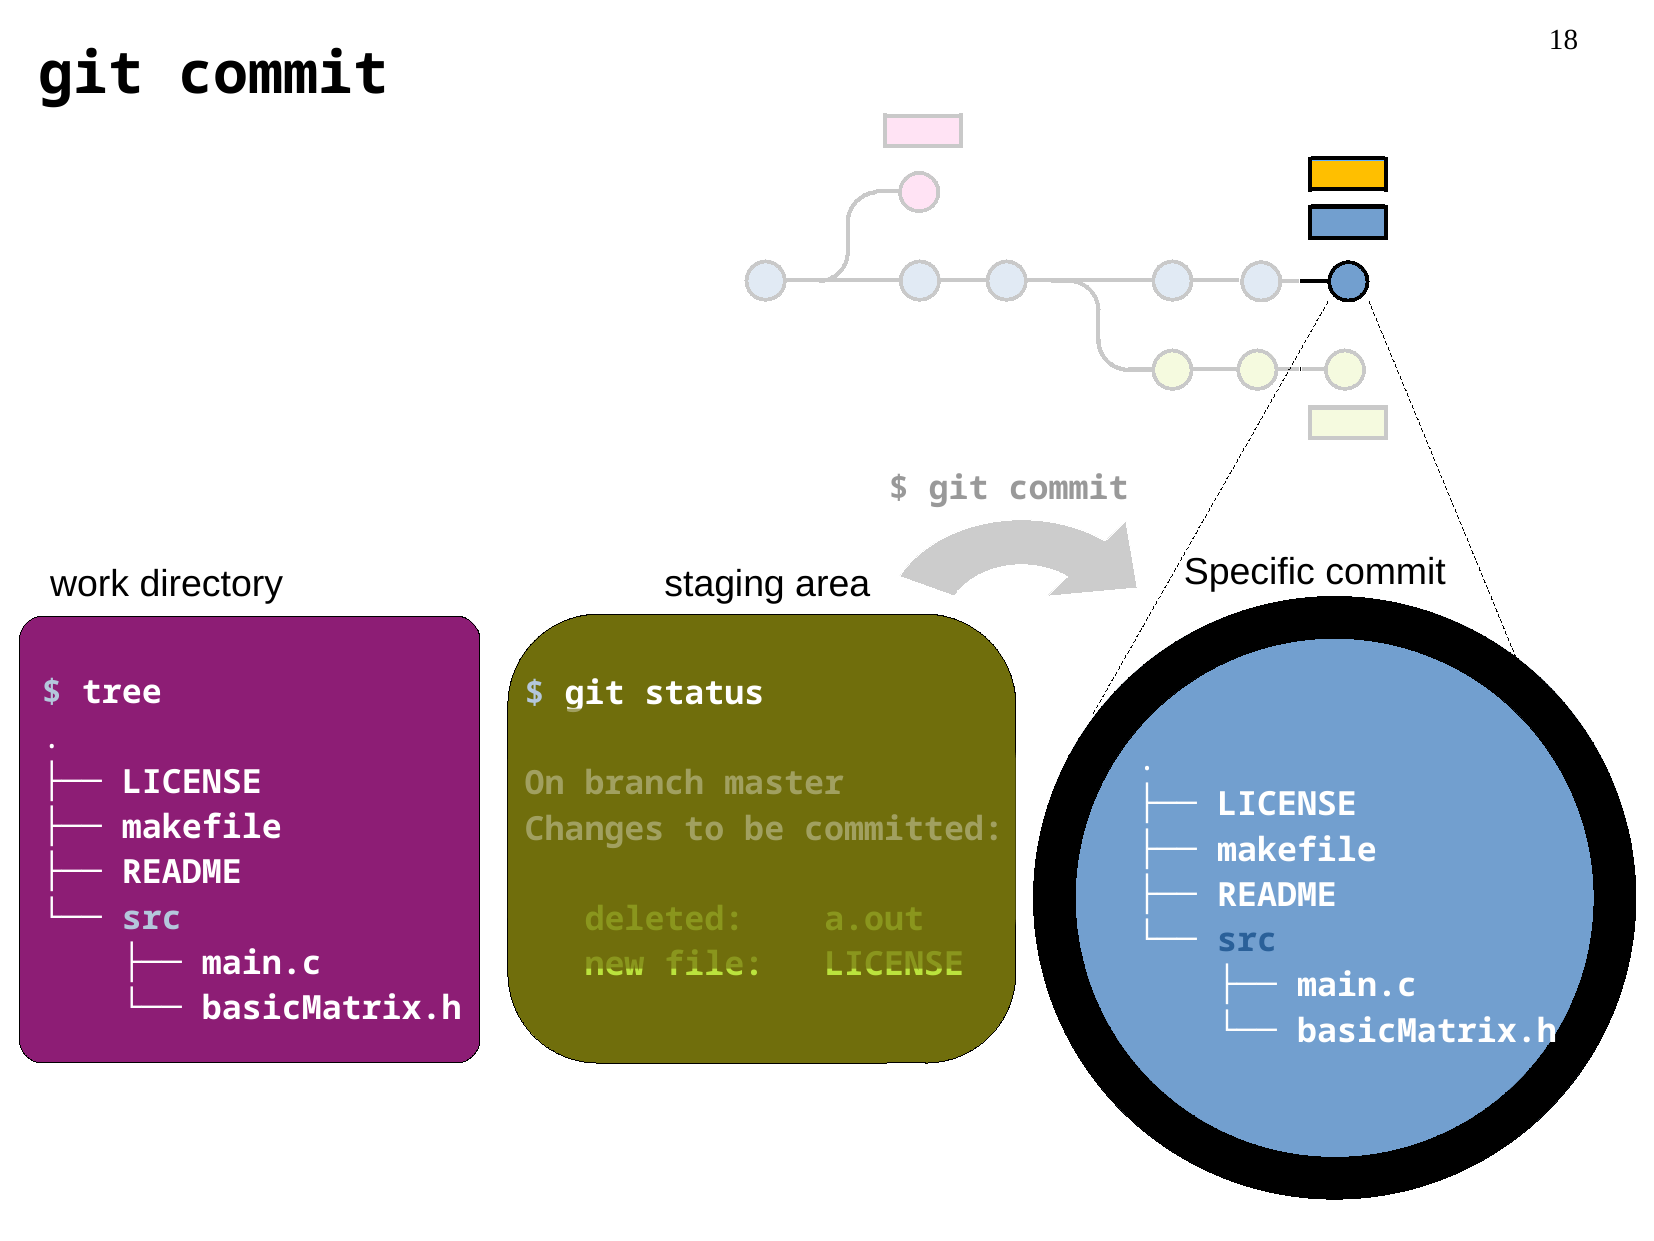

git commit
18
$ git commit
Specific commit
work directory
staging area
$ tree
.
├── LICENSE
├── makefile
├── README
└── src
    ├── main.c
   └── basicMatrix.h
$ git status
On branch master
Changes to be committed:
 deleted: a.out
 new file: LICENSE
.
├── LICENSE
├── makefile
├── README
└── src
    ├── main.c
   └── basicMatrix.h